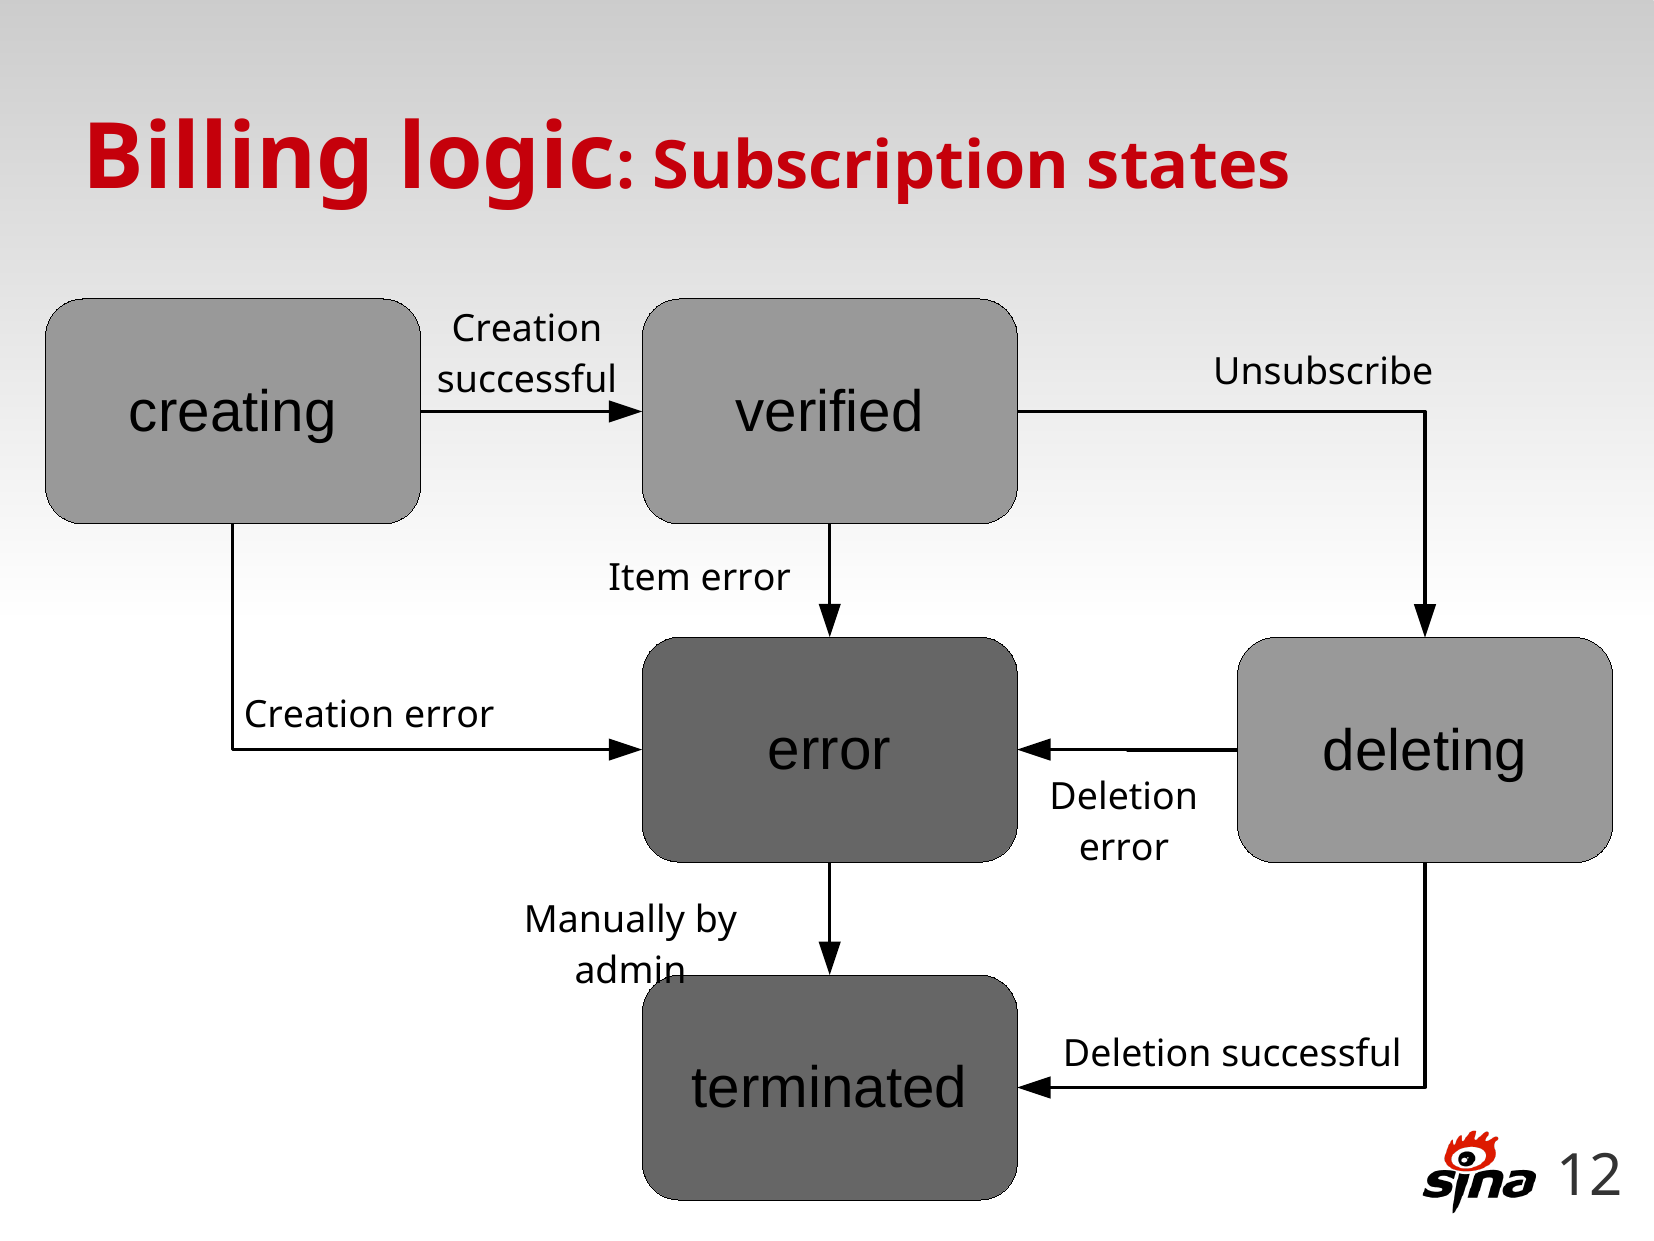

# Billing logic: Subscription states
Creation
successful
creating
verified
Unsubscribe
Item error
error
deleting
Creation error
Deletion
error
Manually by admin
terminated
Deletion successful
12